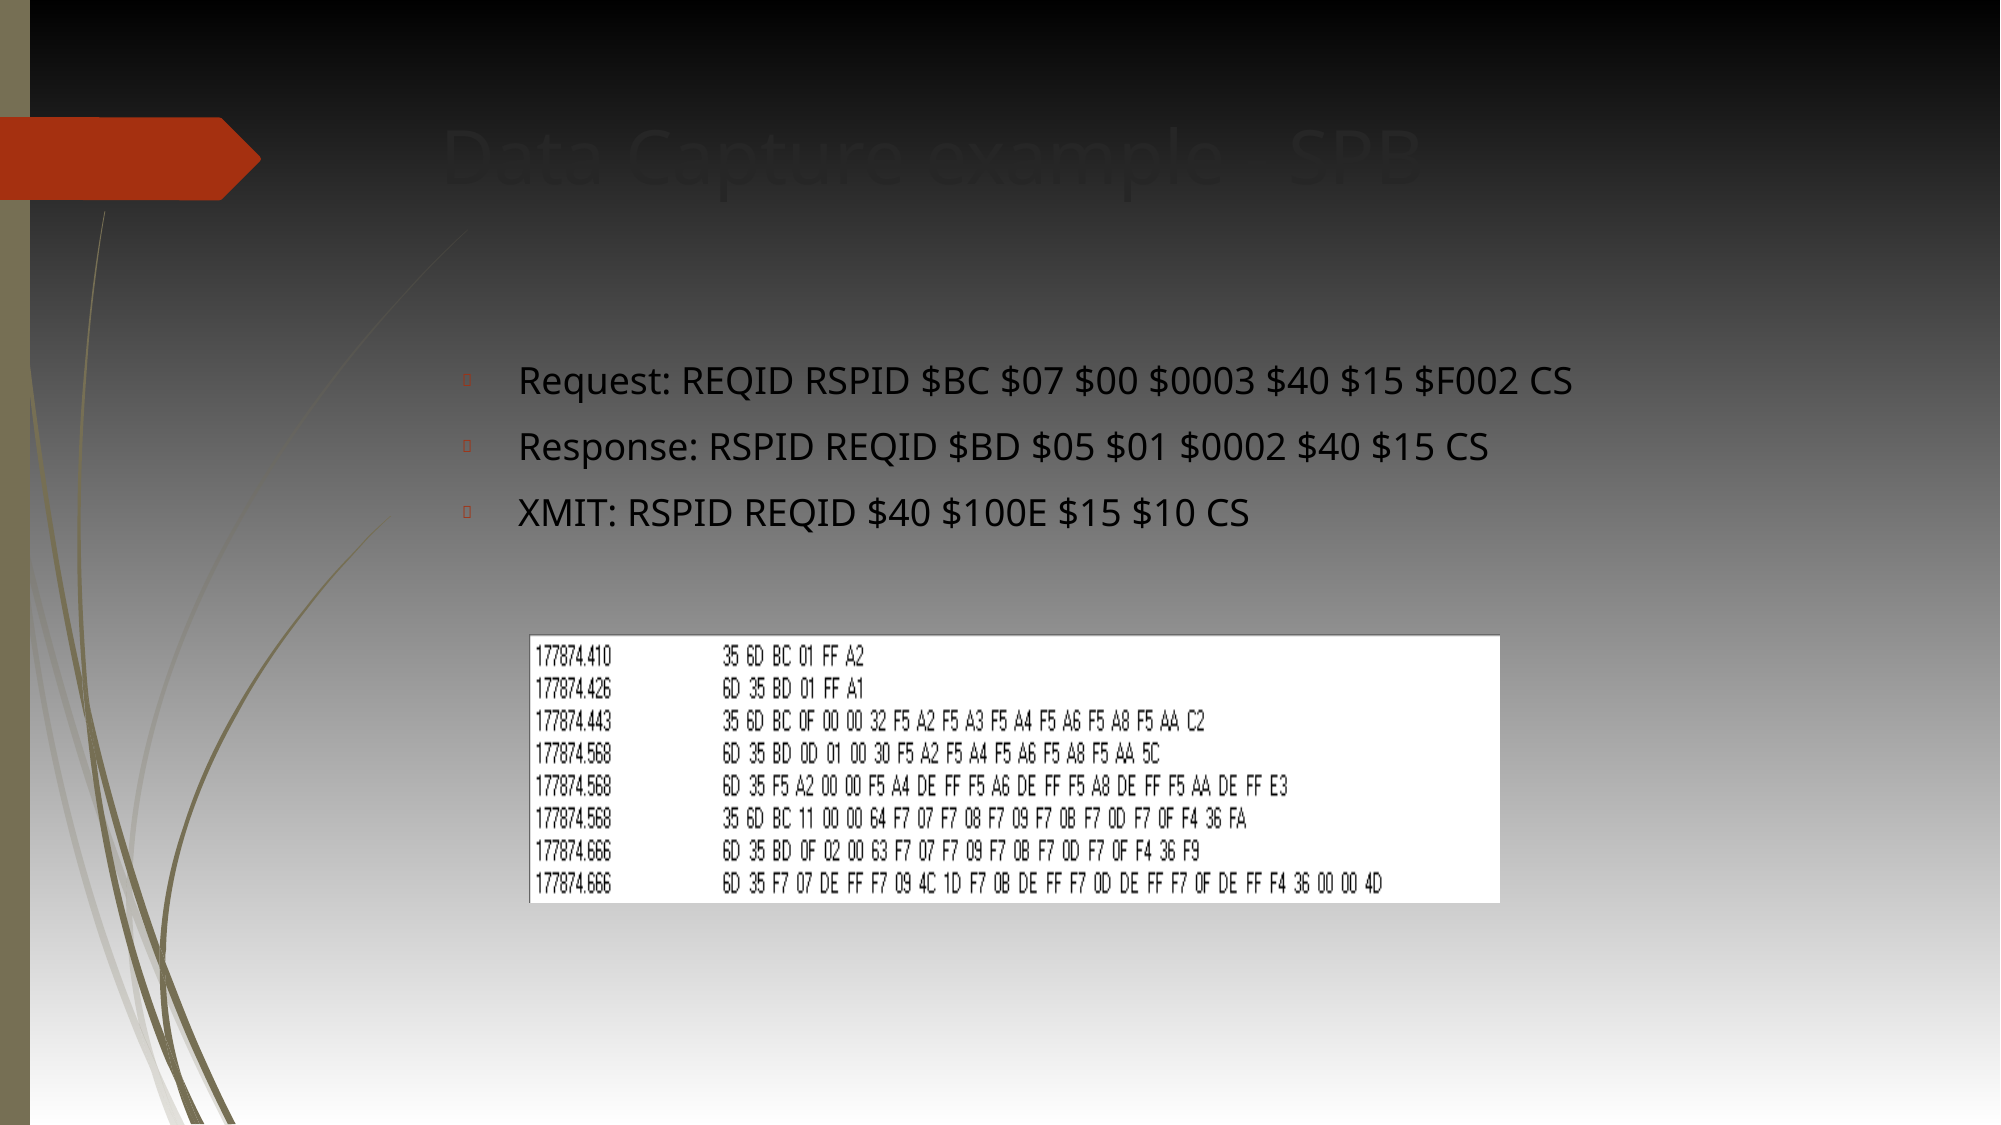

# Data Capture example - SPB
Request: REQID RSPID $BC $07 $00 $0003 $40 $15 $F002 CS
Response: RSPID REQID $BD $05 $01 $0002 $40 $15 CS
XMIT: RSPID REQID $40 $100E $15 $10 CS